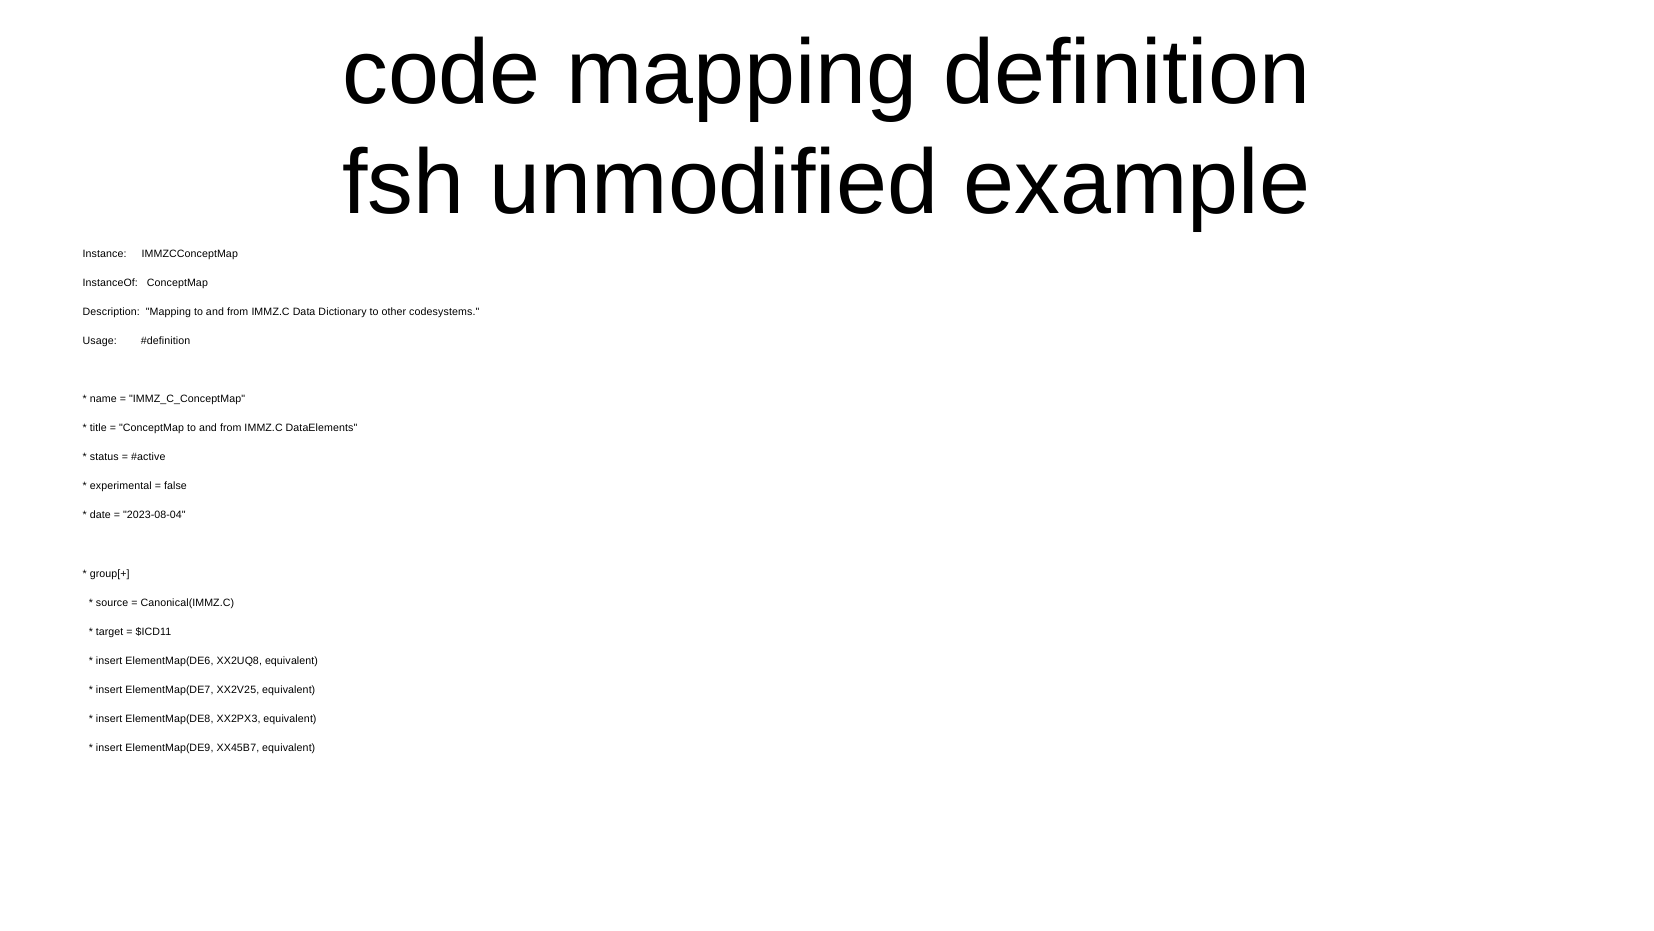

# code mapping definition fsh unmodified example
Instance: IMMZCConceptMap
InstanceOf: ConceptMap
Description: "Mapping to and from IMMZ.C Data Dictionary to other codesystems."
Usage: #definition
* name = "IMMZ_C_ConceptMap"
* title = "ConceptMap to and from IMMZ.C DataElements"
* status = #active
* experimental = false
* date = "2023-08-04"
* group[+]
 * source = Canonical(IMMZ.C)
 * target = $ICD11
 * insert ElementMap(DE6, XX2UQ8, equivalent)
 * insert ElementMap(DE7, XX2V25, equivalent)
 * insert ElementMap(DE8, XX2PX3, equivalent)
 * insert ElementMap(DE9, XX45B7, equivalent)